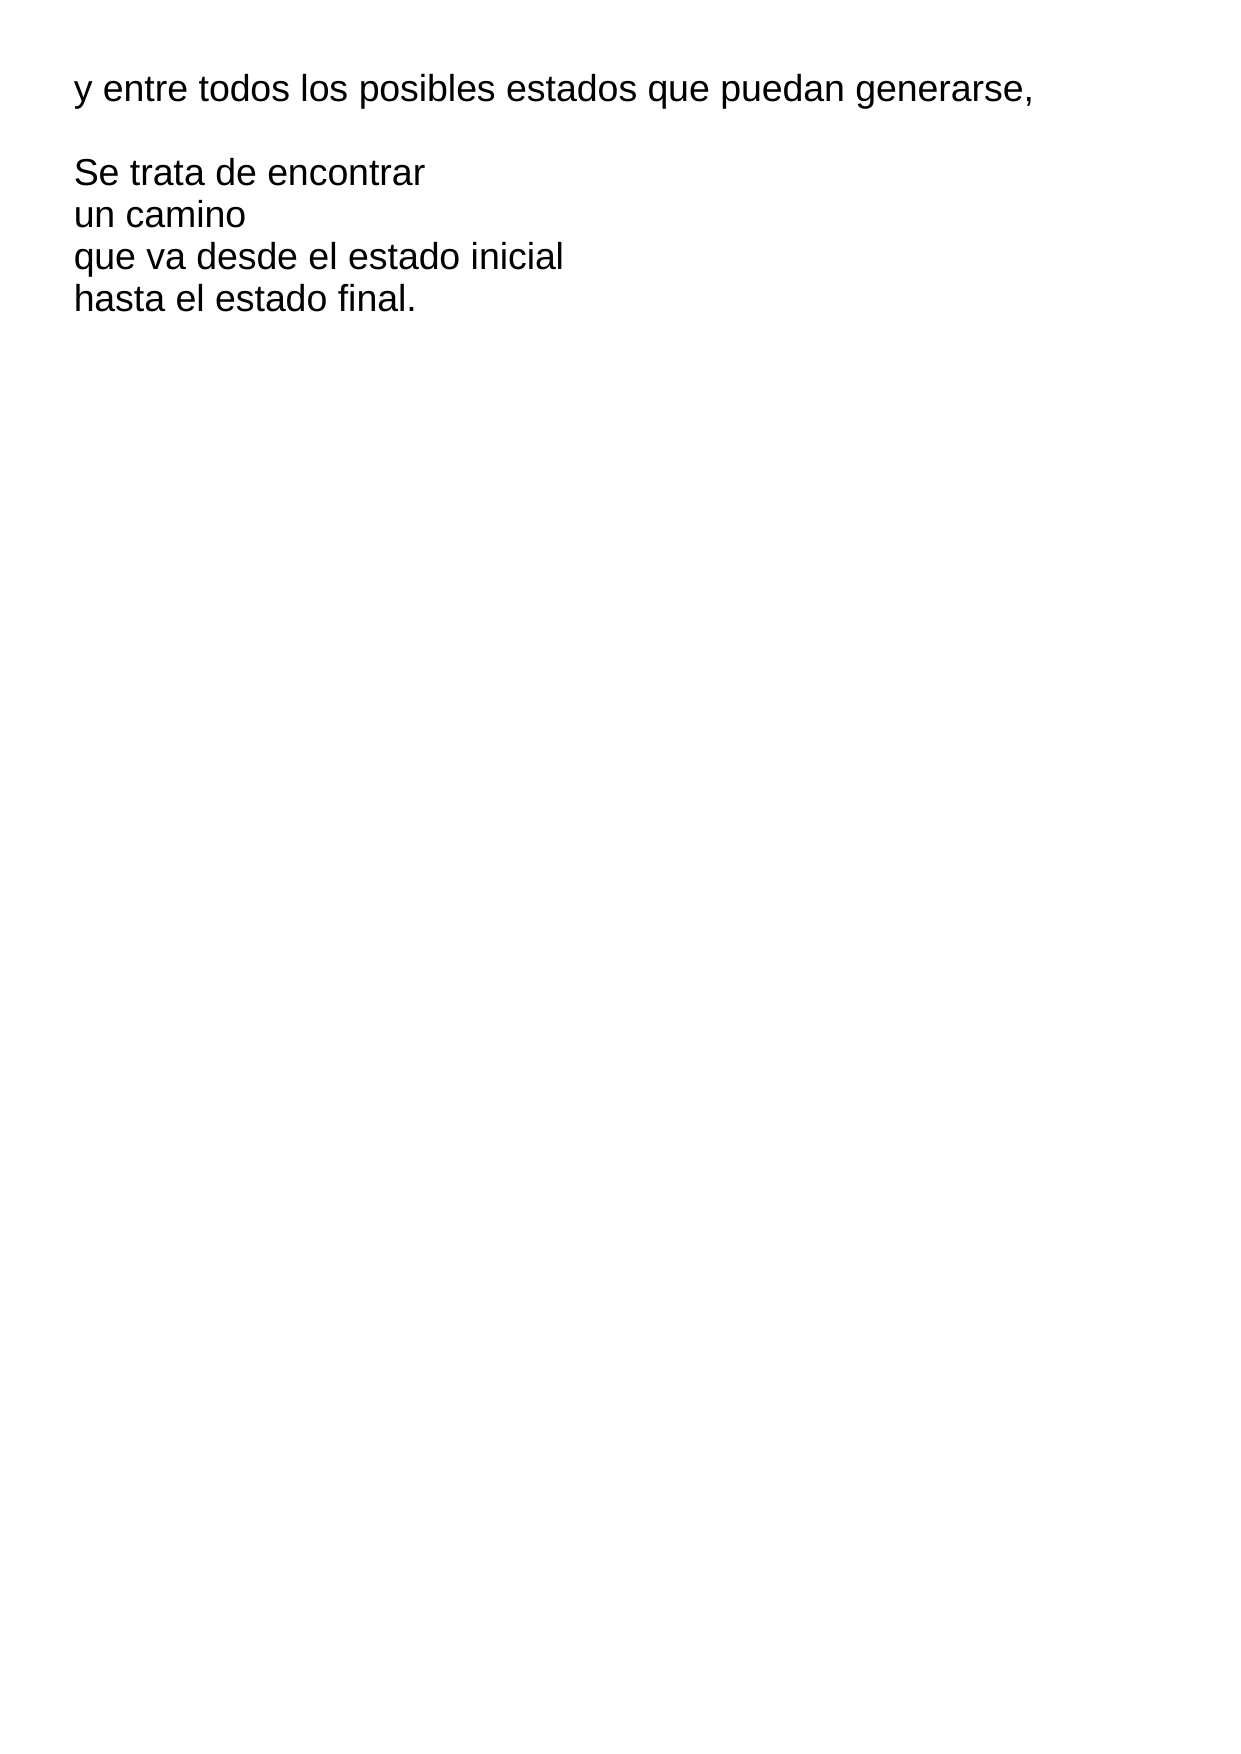

y entre todos los posibles estados que puedan generarse,
Se trata de encontrar
un camino
que va desde el estado inicial
hasta el estado final.